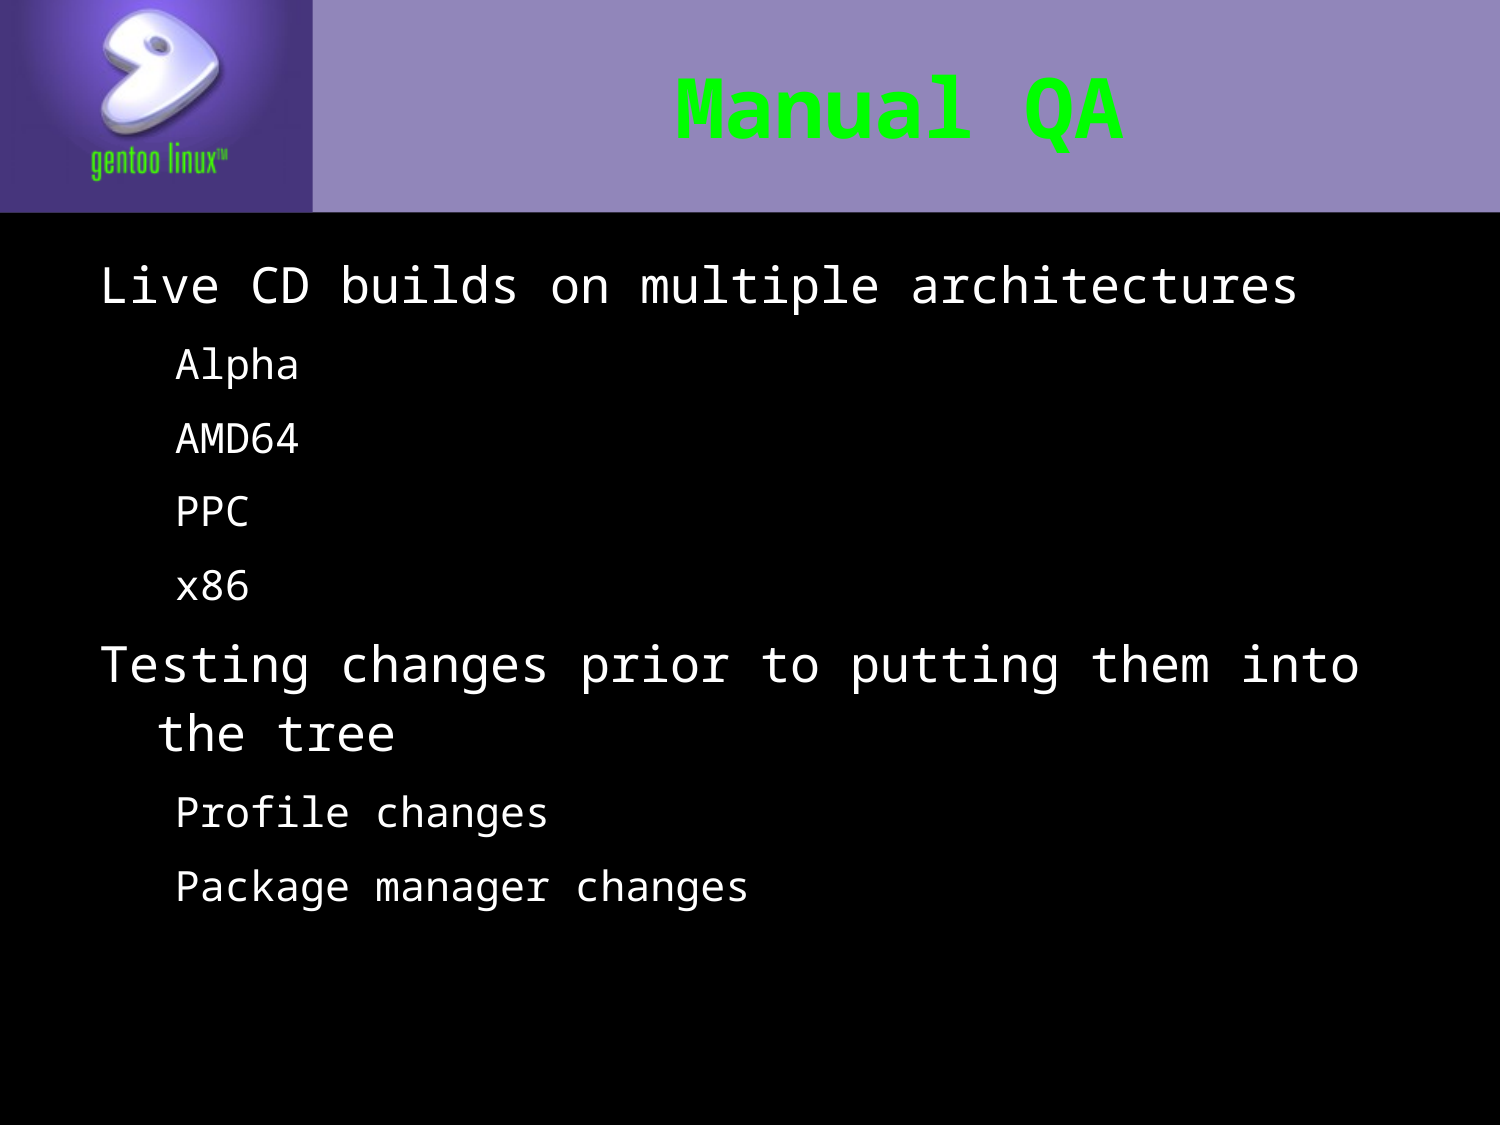

# Manual QA
Live CD builds on multiple architectures
Alpha
AMD64
PPC
x86
Testing changes prior to putting them into the tree
Profile changes
Package manager changes